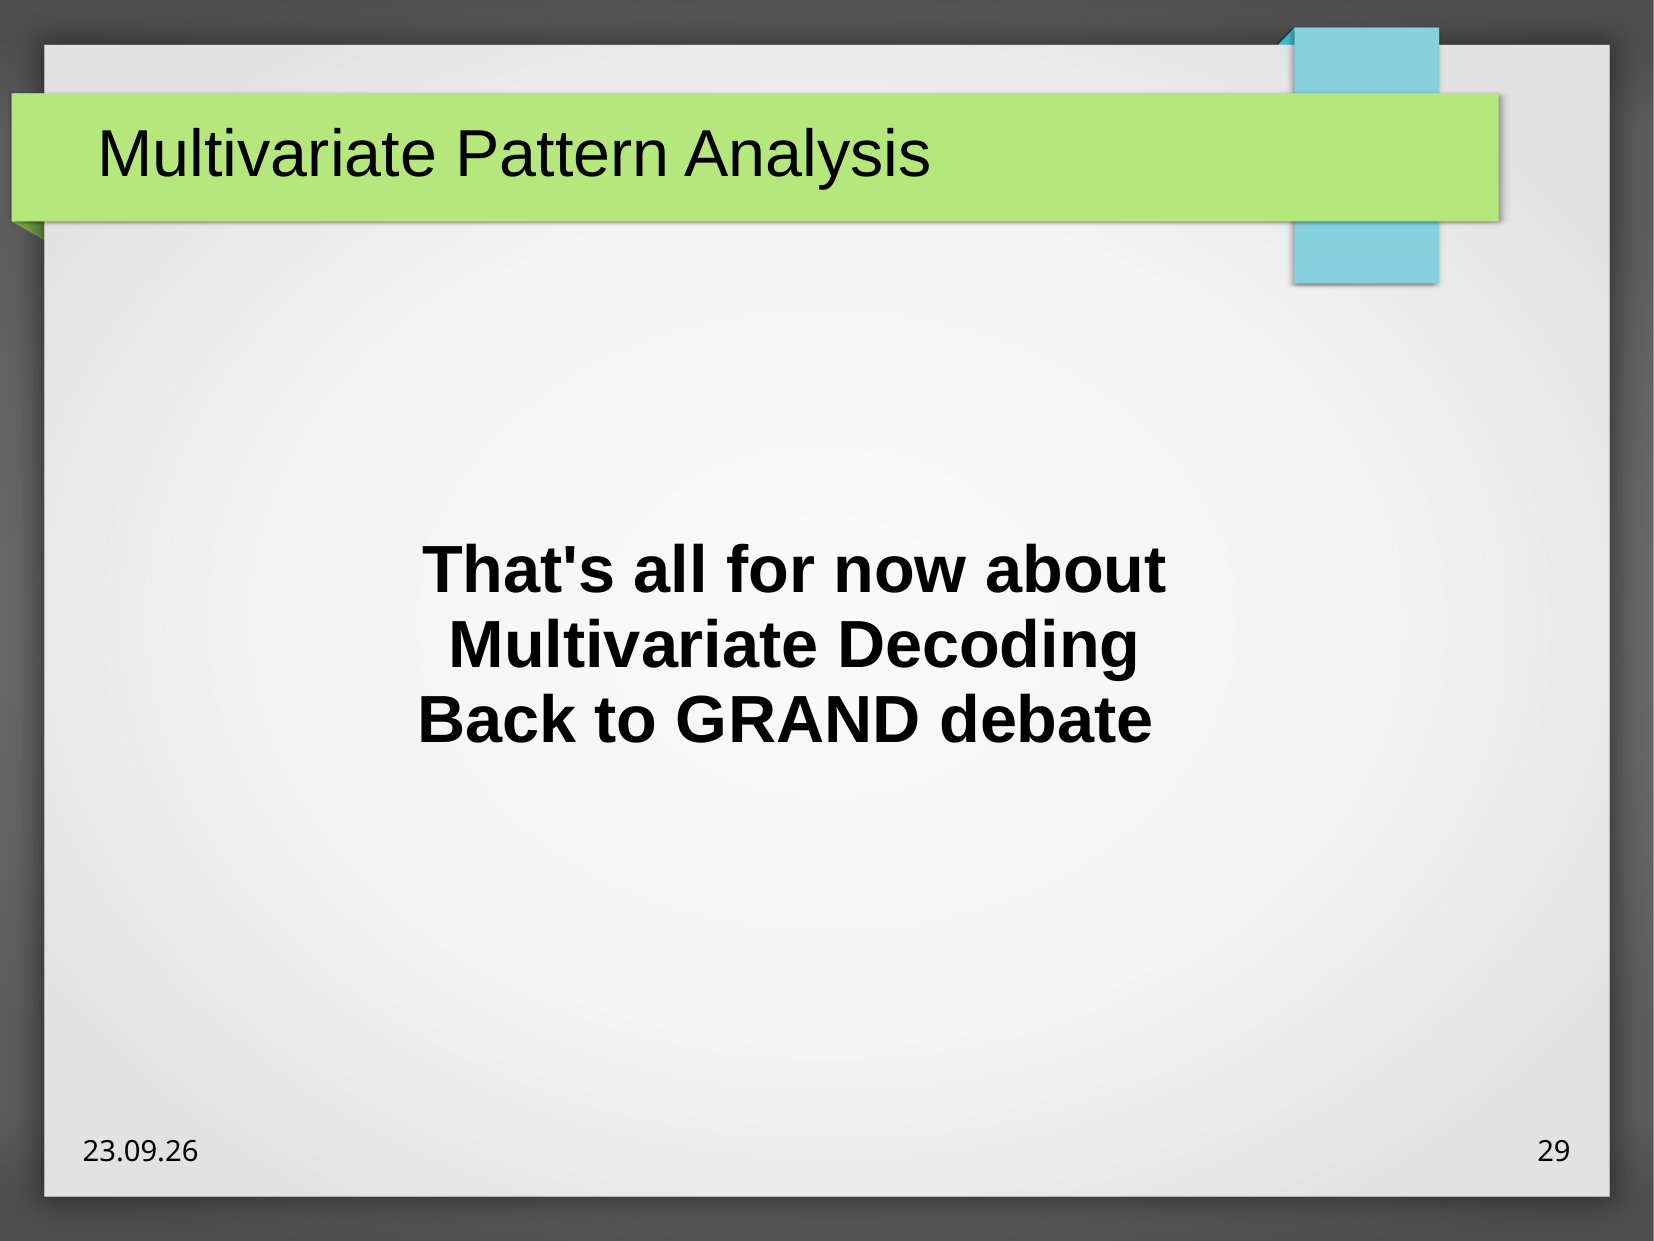

Multivariate Pattern Analysis
That's all for now about
Multivariate Decoding
Back to GRAND debate
29